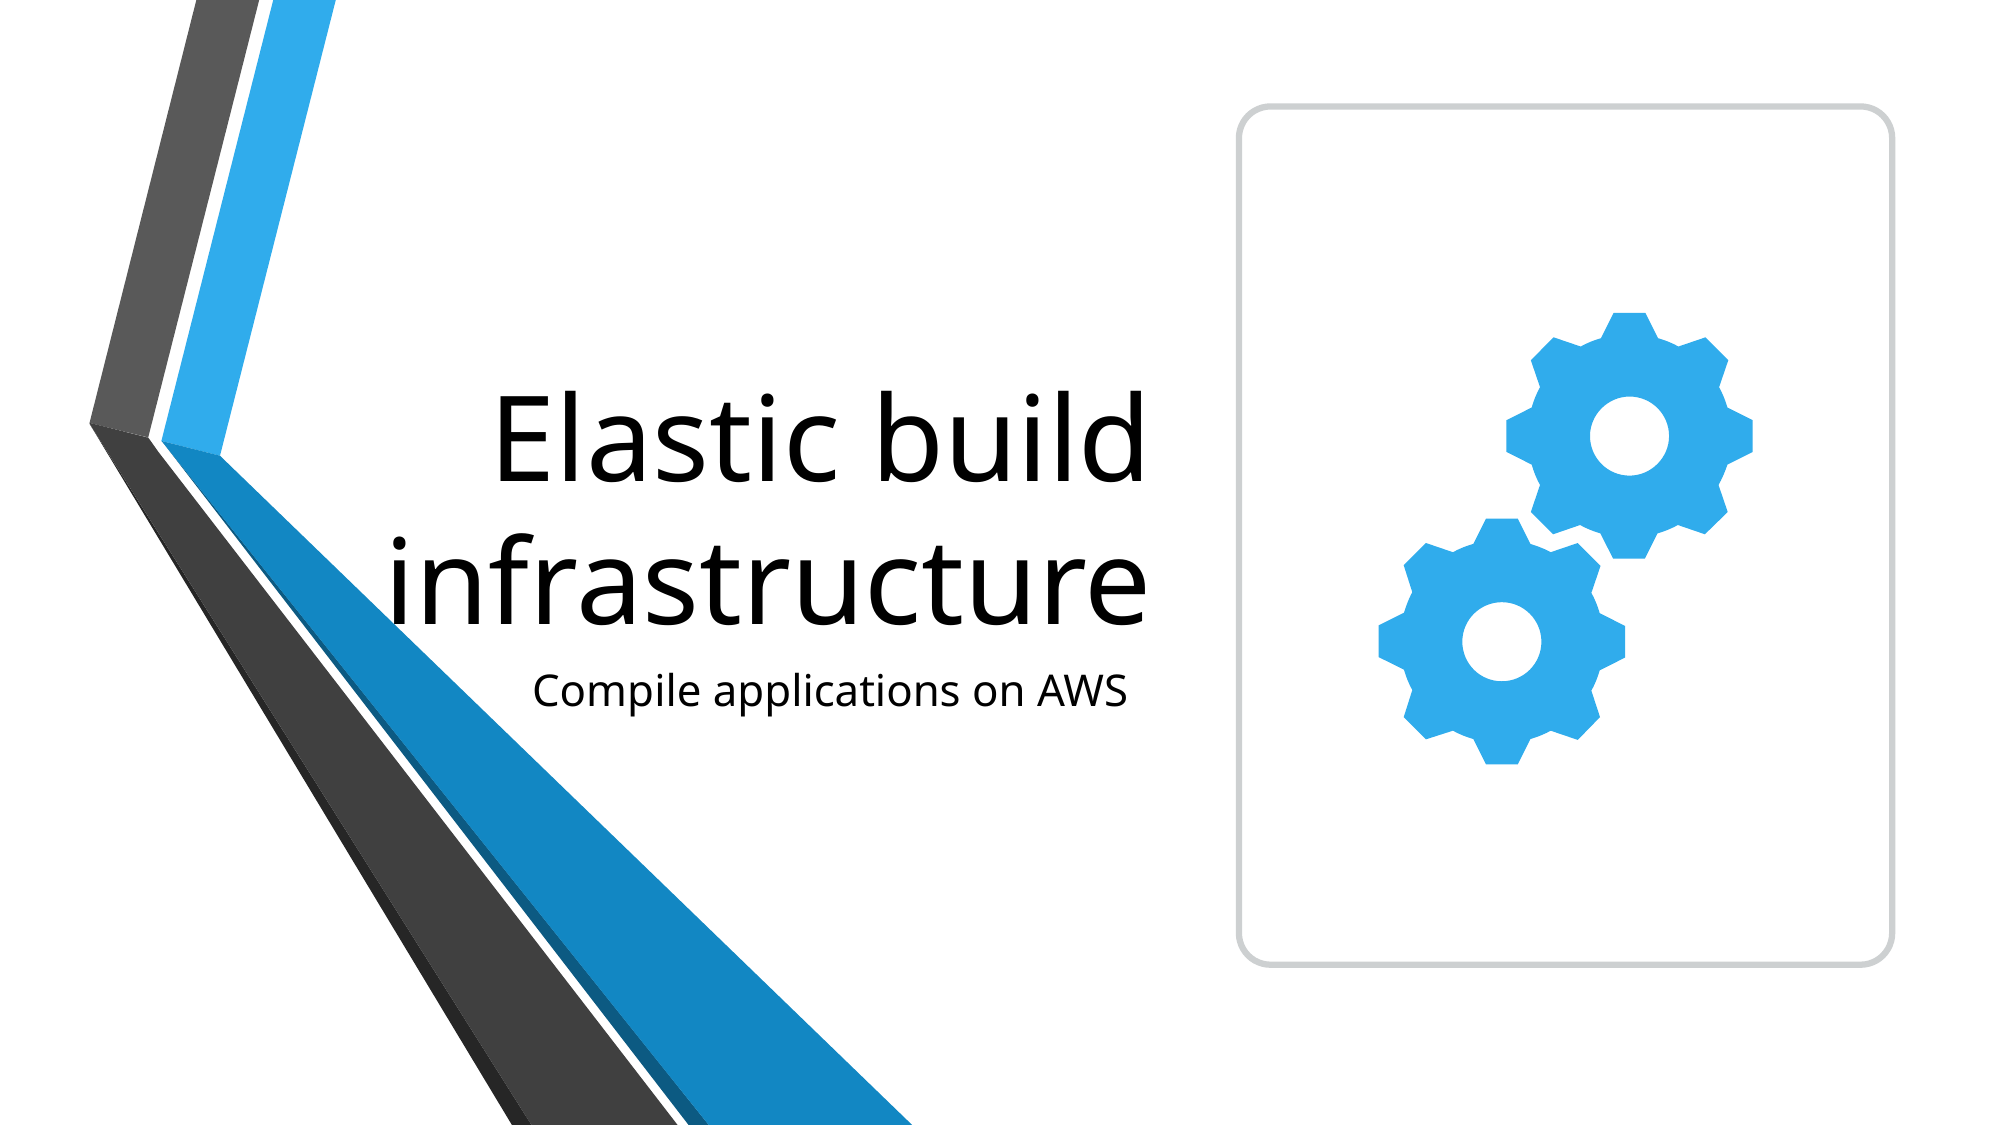

# Elastic build infrastructure
Compile applications on AWS